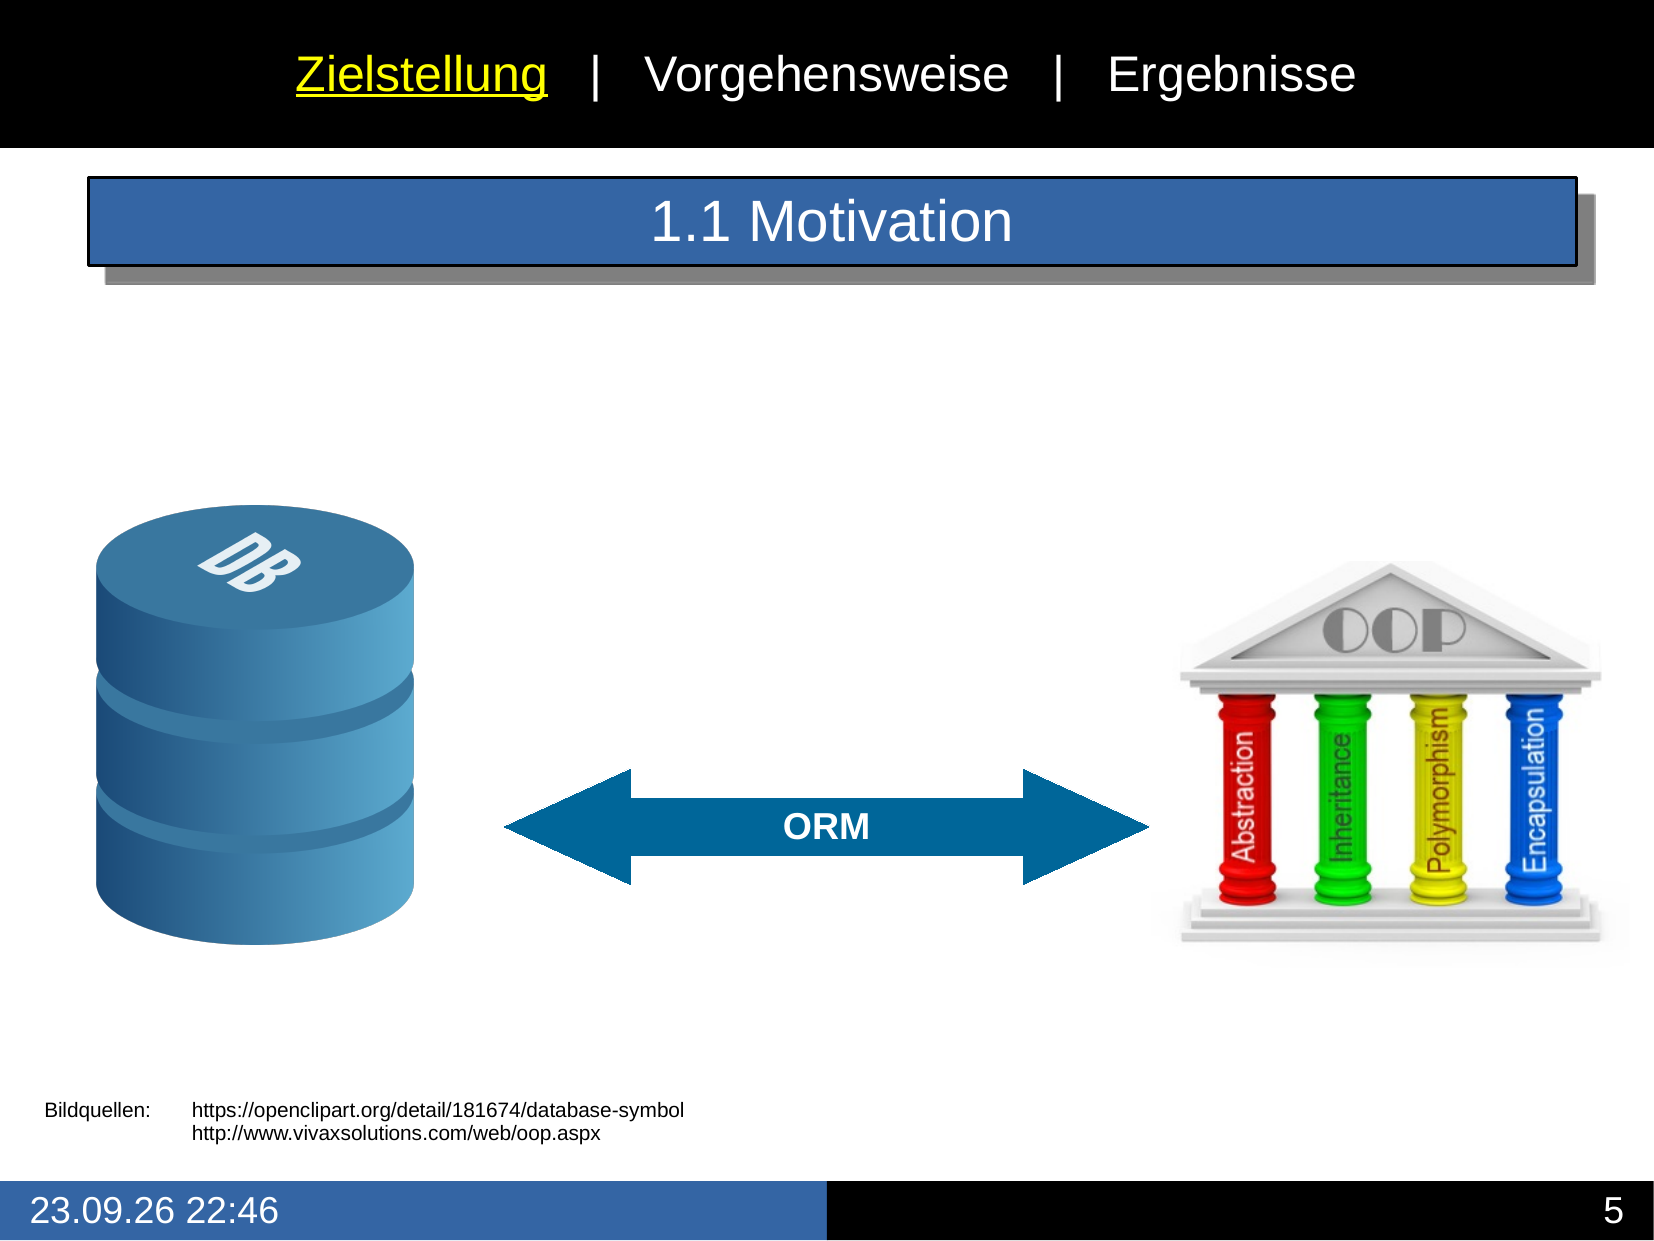

Zielstellung | Vorgehensweise | Ergebnisse
1.1 Motivation
#
ORM
Bildquellen:	https://openclipart.org/detail/181674/database-symbol
		http://www.vivaxsolutions.com/web/oop.aspx
5